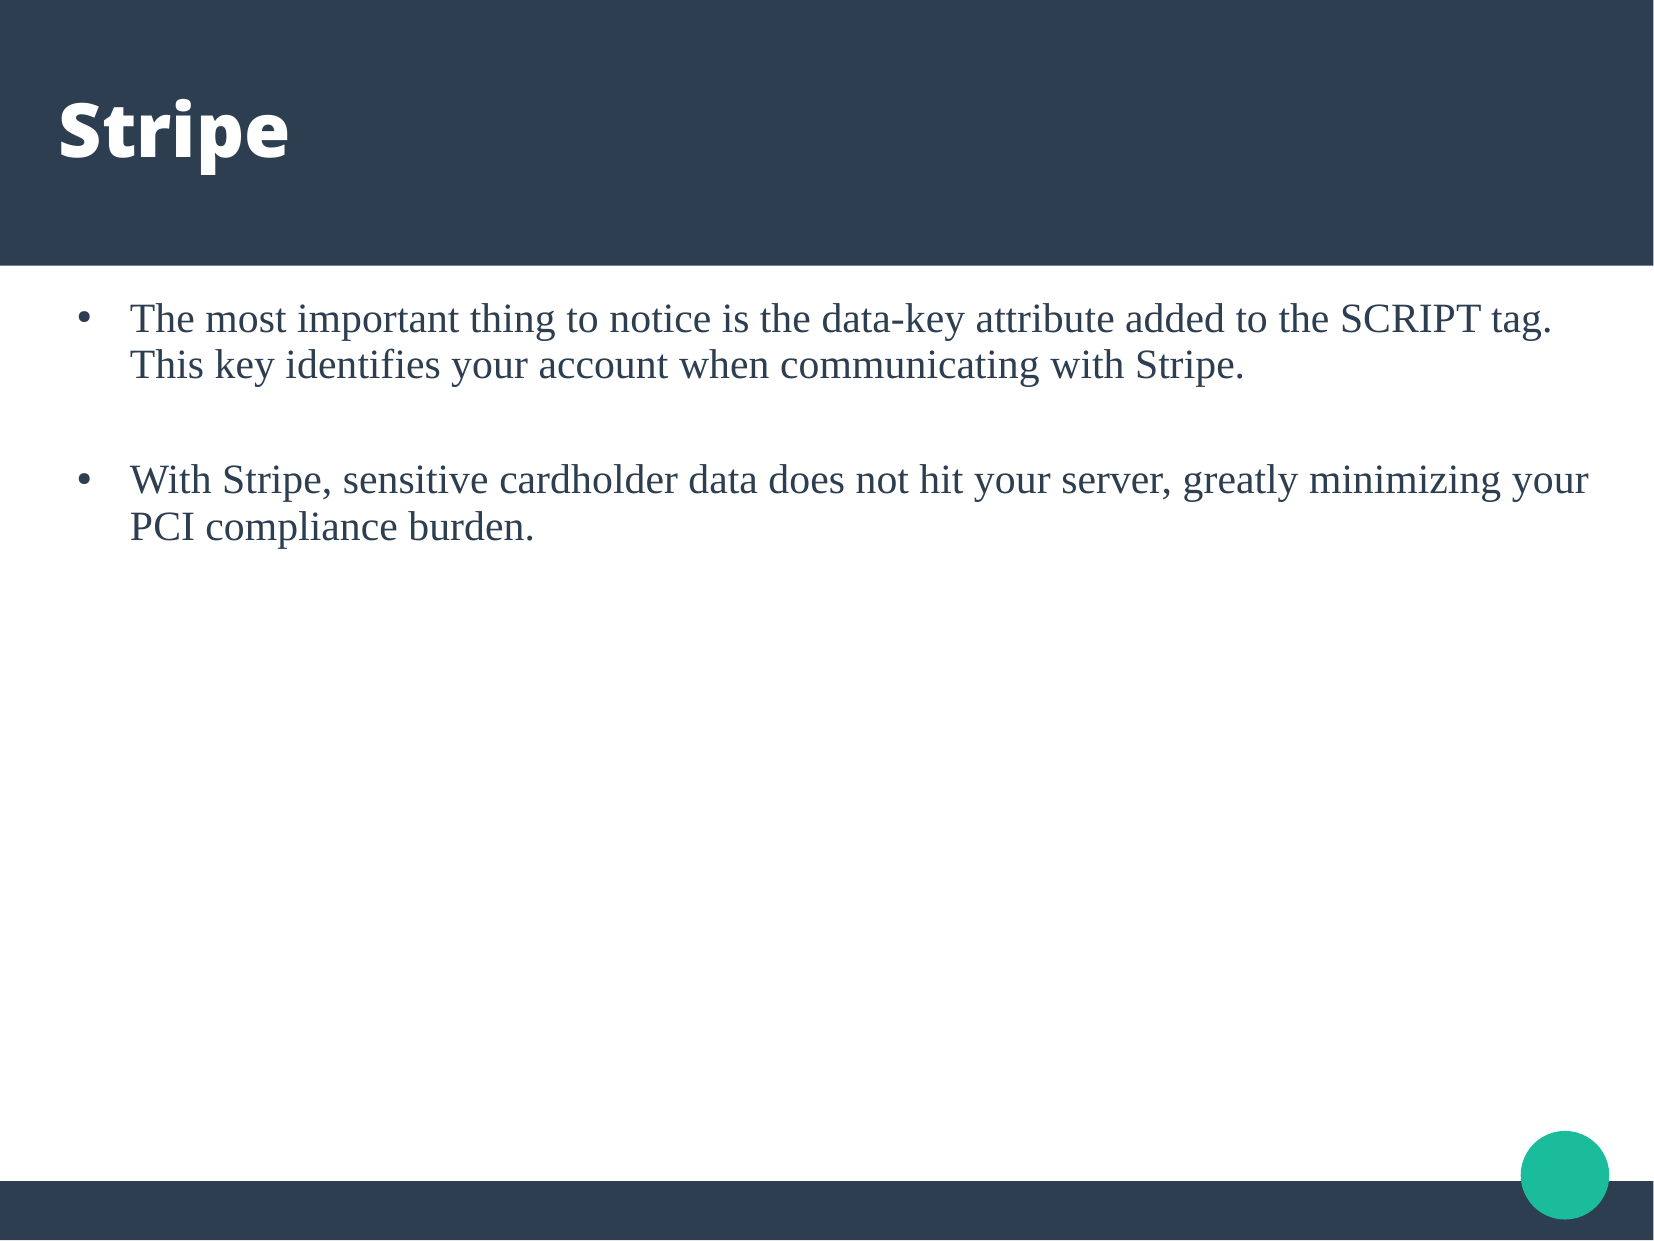

# Stripe
The most important thing to notice is the data-key attribute added to the SCRIPT tag. This key identifies your account when communicating with Stripe.
With Stripe, sensitive cardholder data does not hit your server, greatly minimizing your PCI compliance burden.